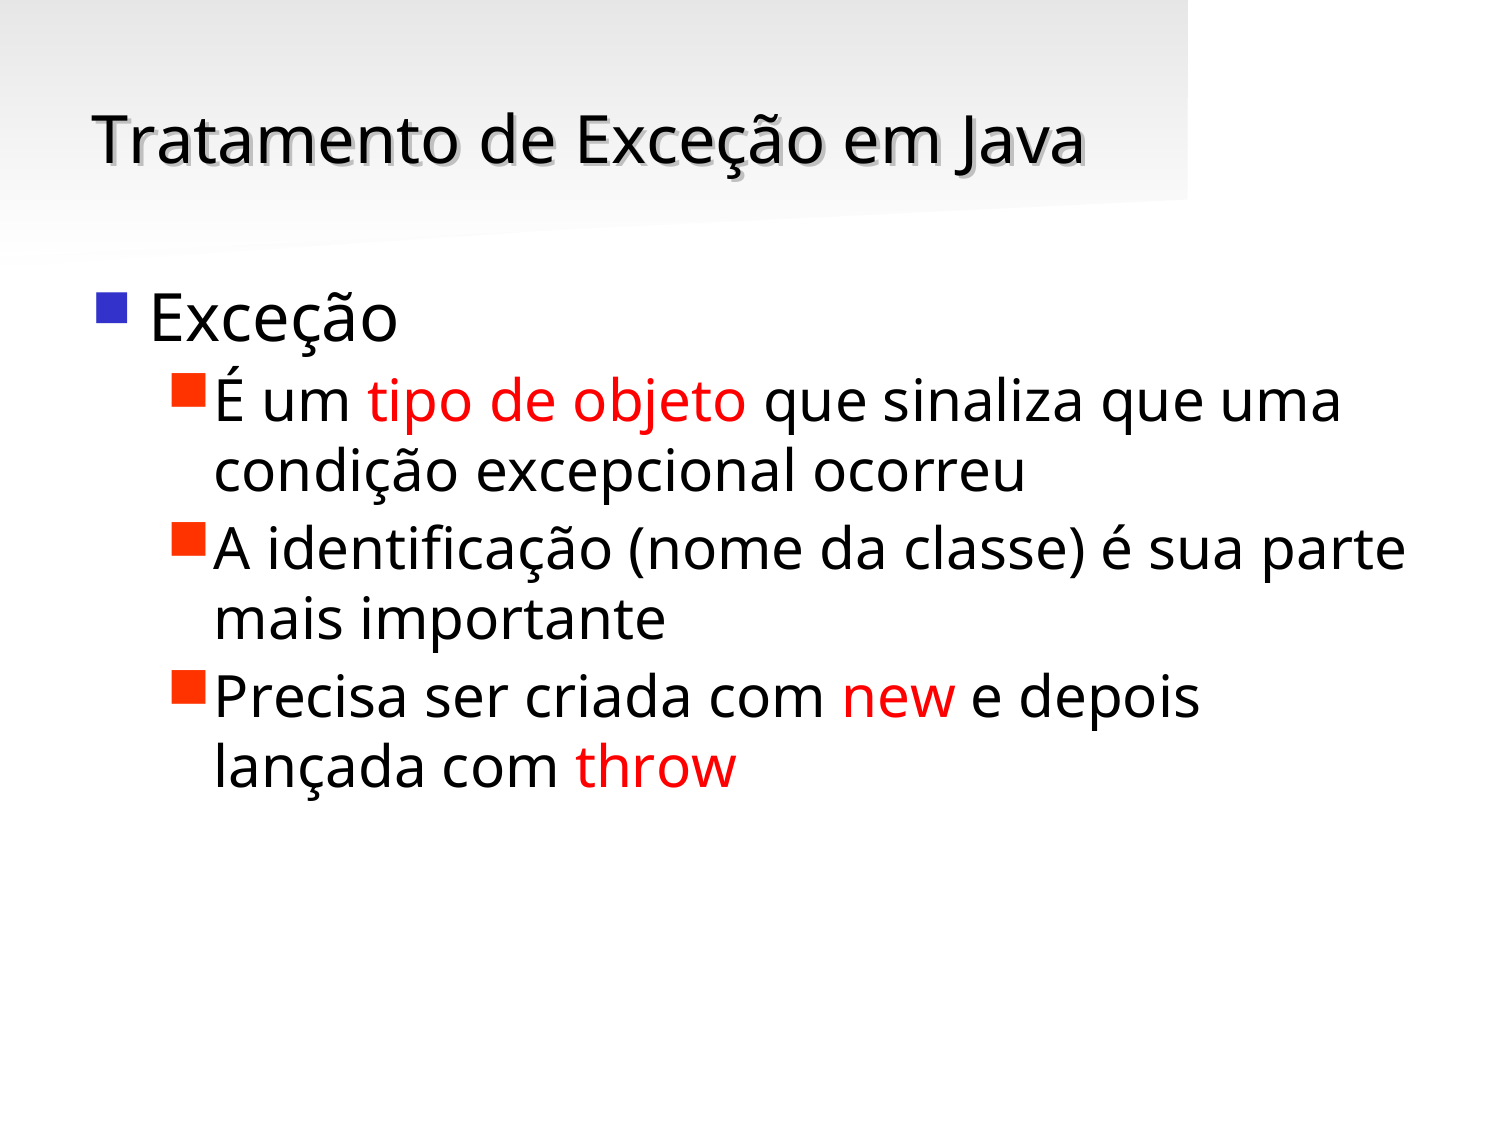

# Tratamento de Exceção em Java
Exceção
É um tipo de objeto que sinaliza que uma condição excepcional ocorreu
A identificação (nome da classe) é sua parte mais importante
Precisa ser criada com new e depois lançada com throw